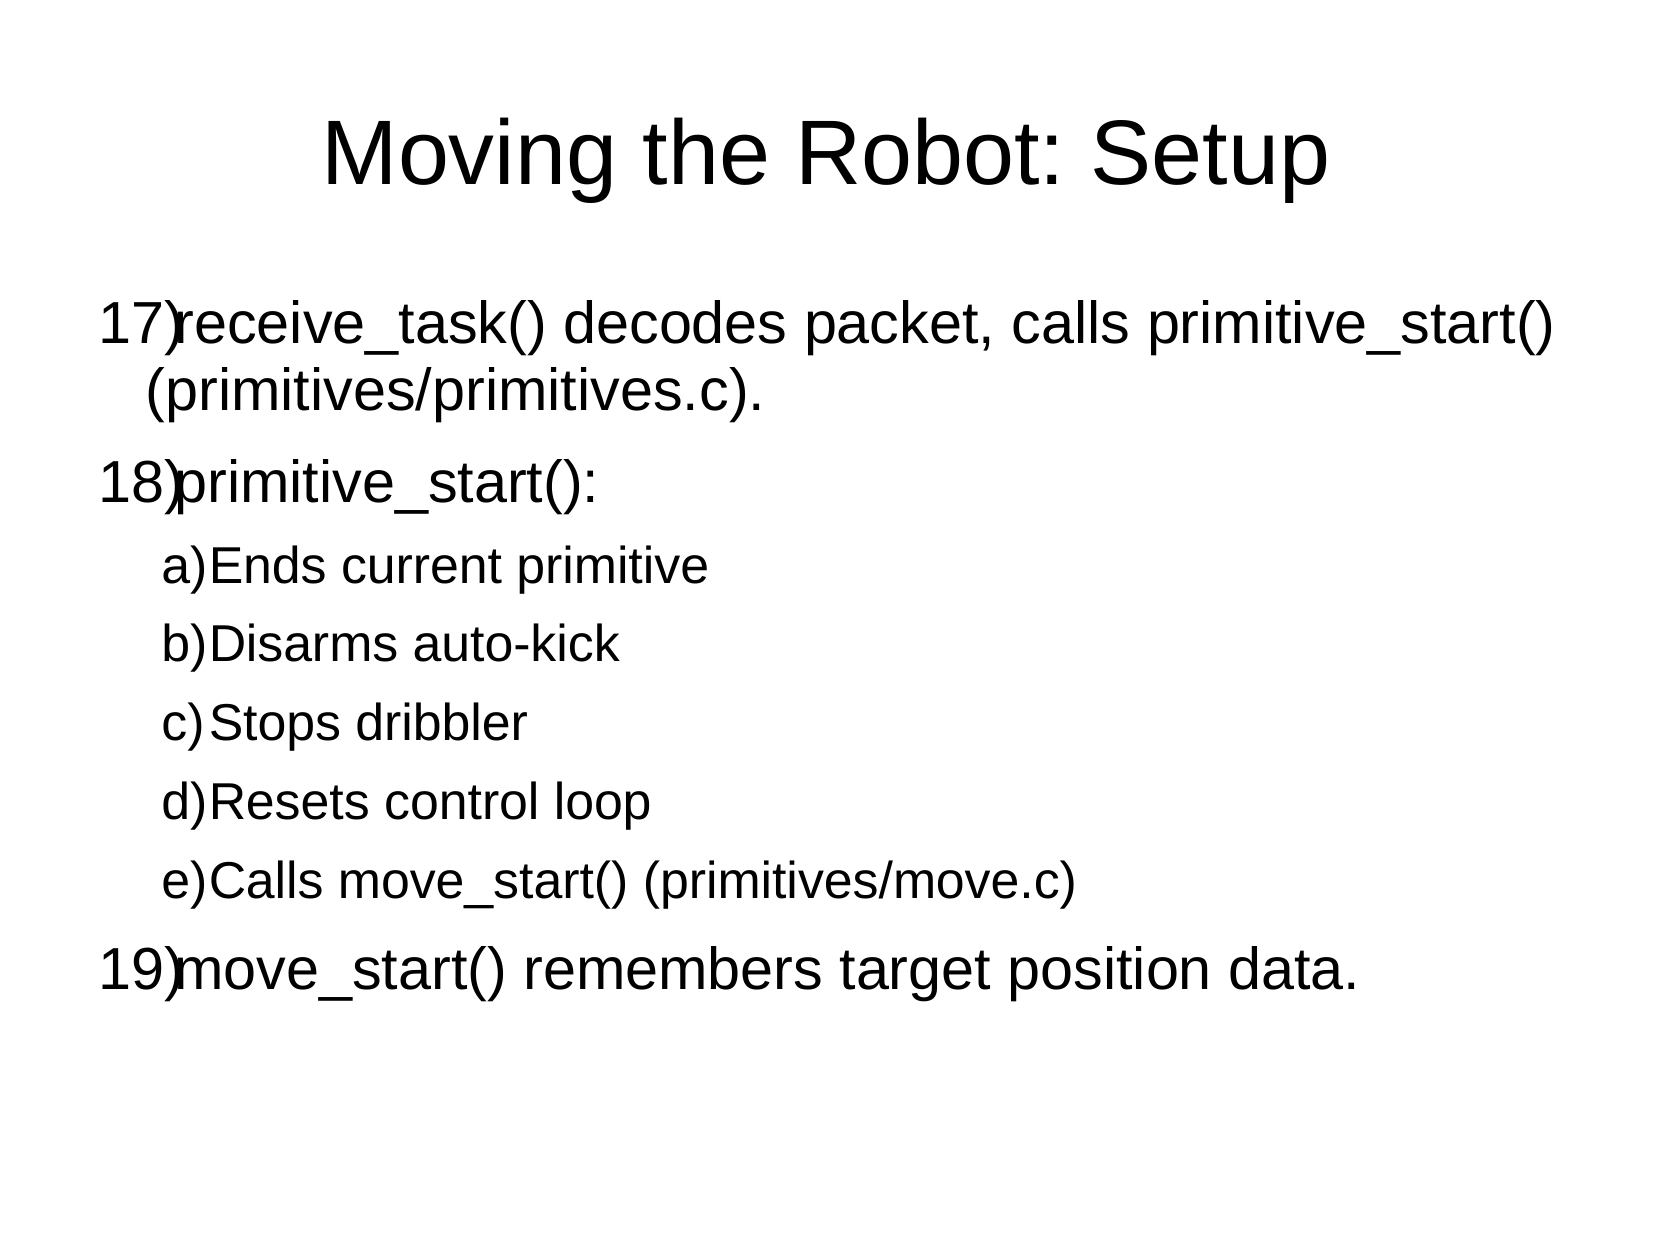

# Moving the Robot: Setup
receive_task() decodes packet, calls primitive_start() (primitives/primitives.c).
primitive_start():
Ends current primitive
Disarms auto-kick
Stops dribbler
Resets control loop
Calls move_start() (primitives/move.c)
move_start() remembers target position data.